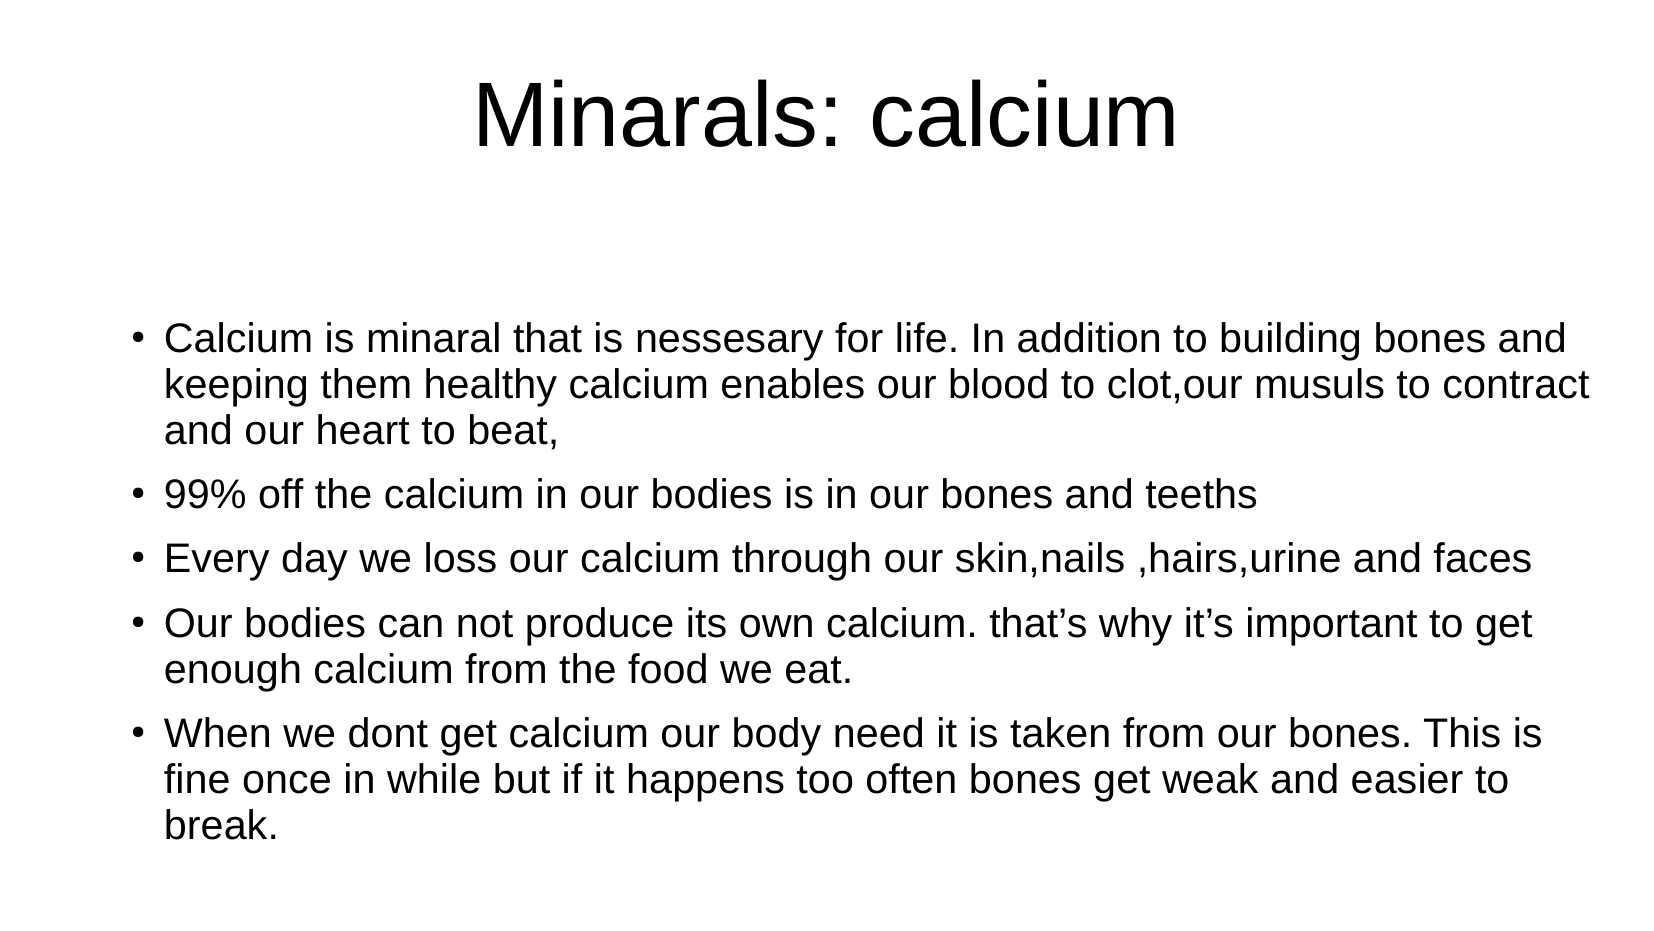

# Minarals: calcium
Calcium is minaral that is nessesary for life. In addition to building bones and keeping them healthy calcium enables our blood to clot,our musuls to contract and our heart to beat,
99% off the calcium in our bodies is in our bones and teeths
Every day we loss our calcium through our skin,nails ,hairs,urine and faces
Our bodies can not produce its own calcium. that’s why it’s important to get enough calcium from the food we eat.
When we dont get calcium our body need it is taken from our bones. This is fine once in while but if it happens too often bones get weak and easier to break.